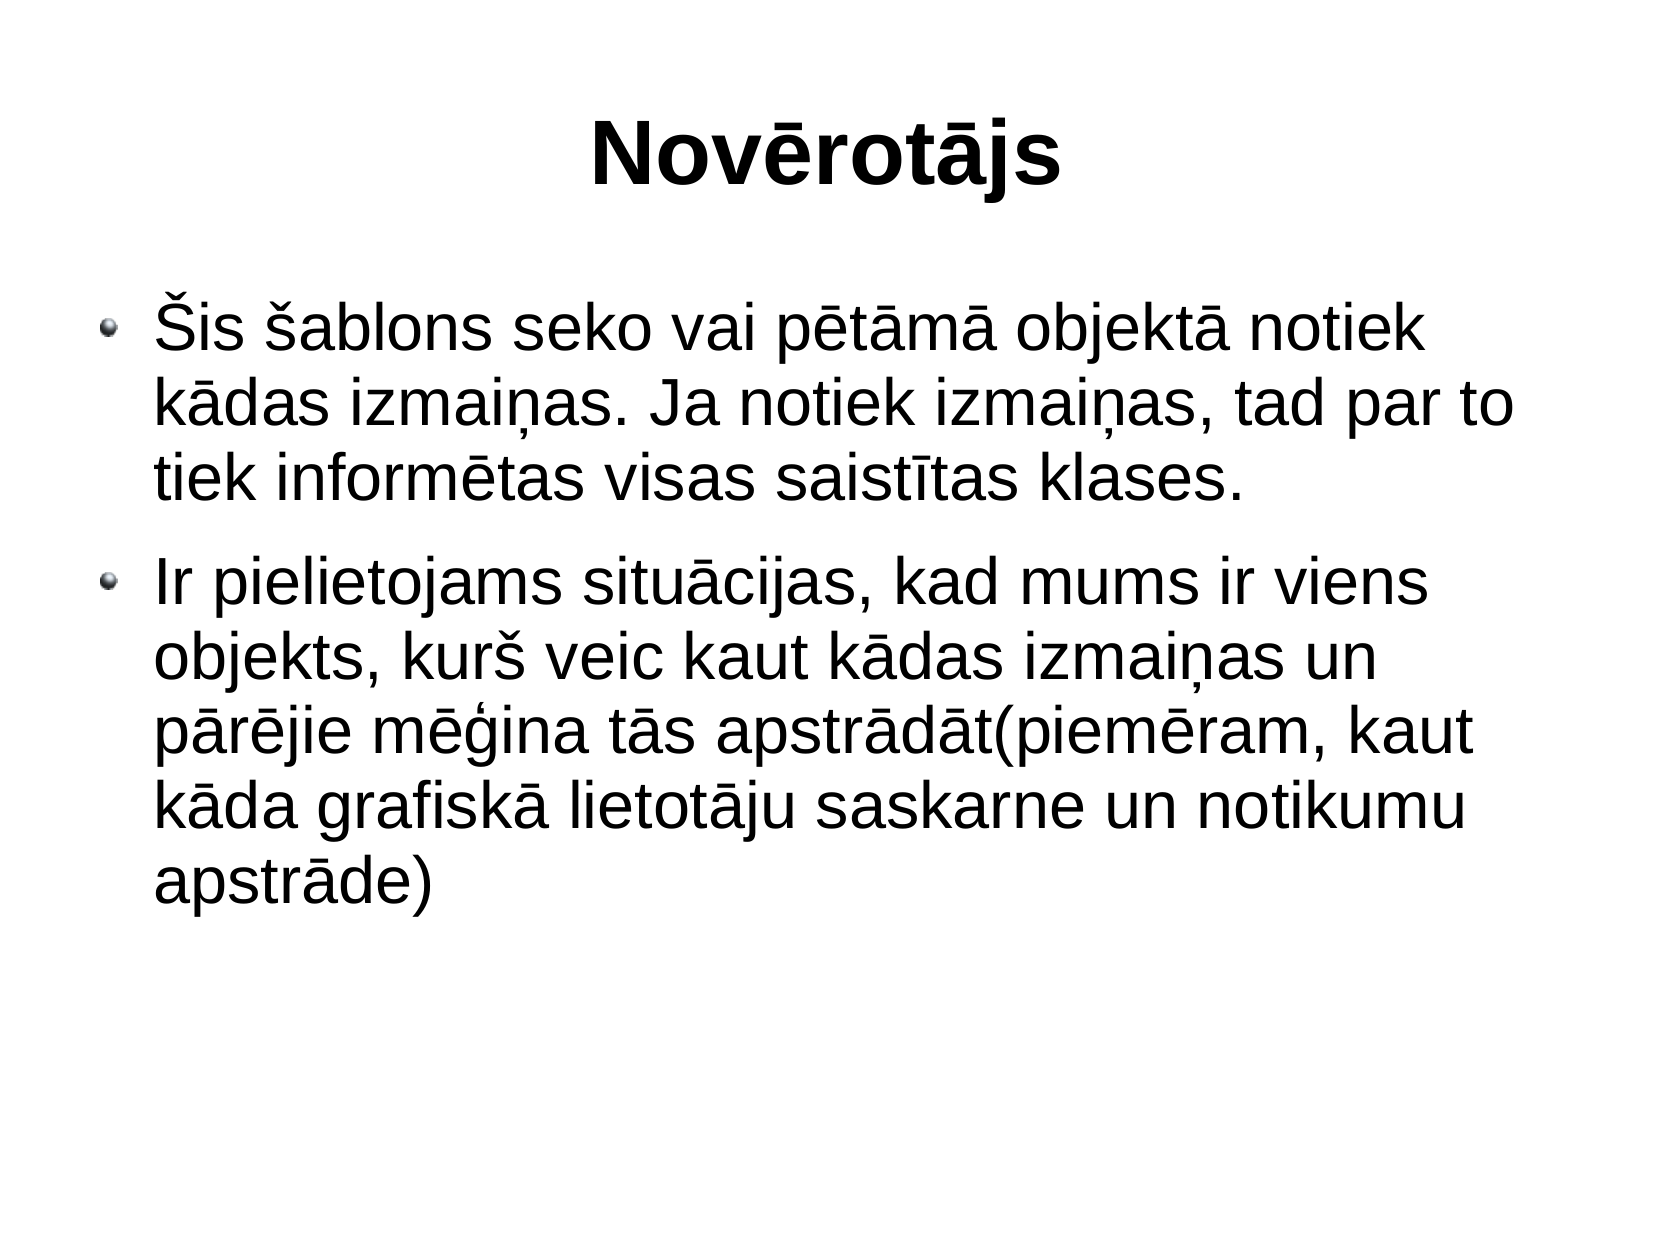

# Novērotājs
Šis šablons seko vai pētāmā objektā notiek kādas izmaiņas. Ja notiek izmaiņas, tad par to tiek informētas visas saistītas klases.
Ir pielietojams situācijas, kad mums ir viens objekts, kurš veic kaut kādas izmaiņas un pārējie mēģina tās apstrādāt(piemēram, kaut kāda grafiskā lietotāju saskarne un notikumu apstrāde)